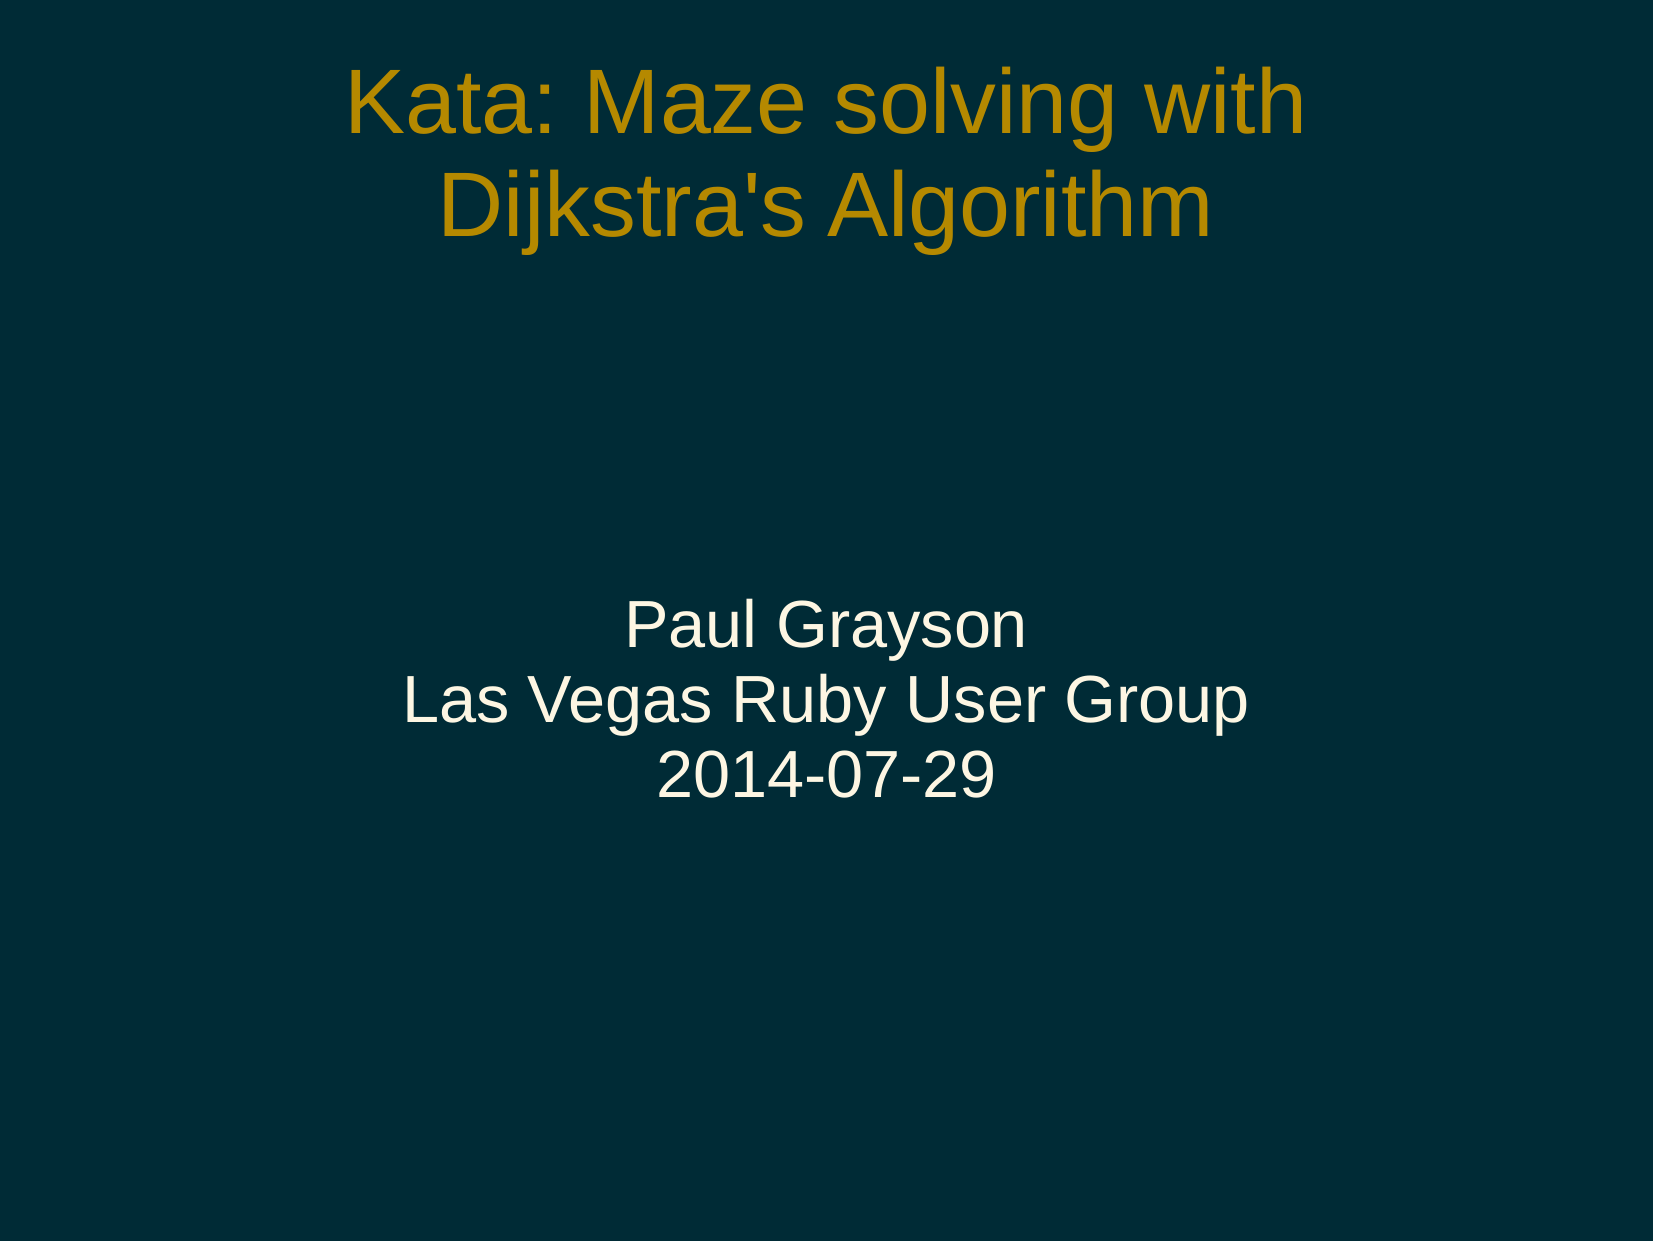

# Kata: Maze solving with Dijkstra's Algorithm
Paul Grayson
Las Vegas Ruby User Group
2014-07-29